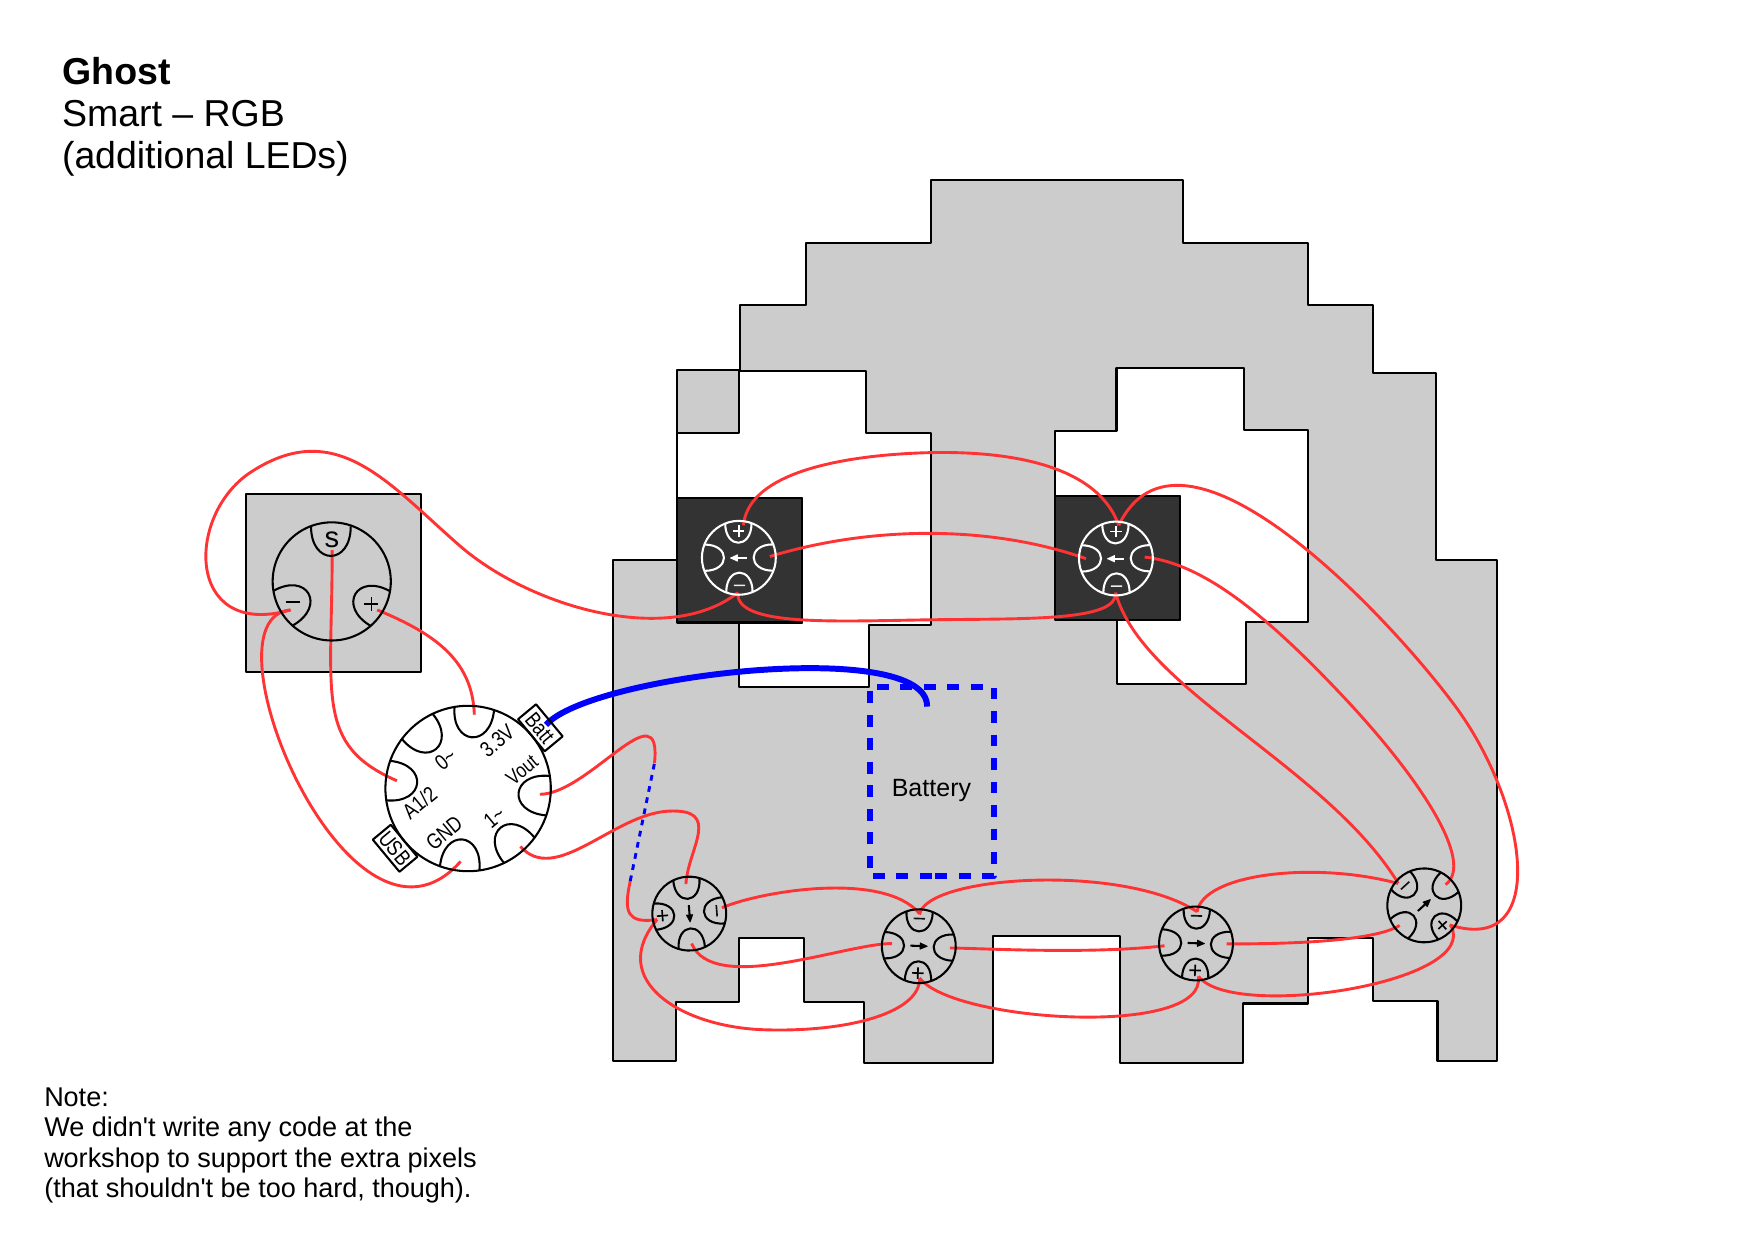

Ghost
Smart – RGB
(additional LEDs)
s
Batt
3.3V
0~
Vout
A1/2
1~
GND
USB
Battery
Note:
We didn't write any code at the workshop to support the extra pixels (that shouldn't be too hard, though).